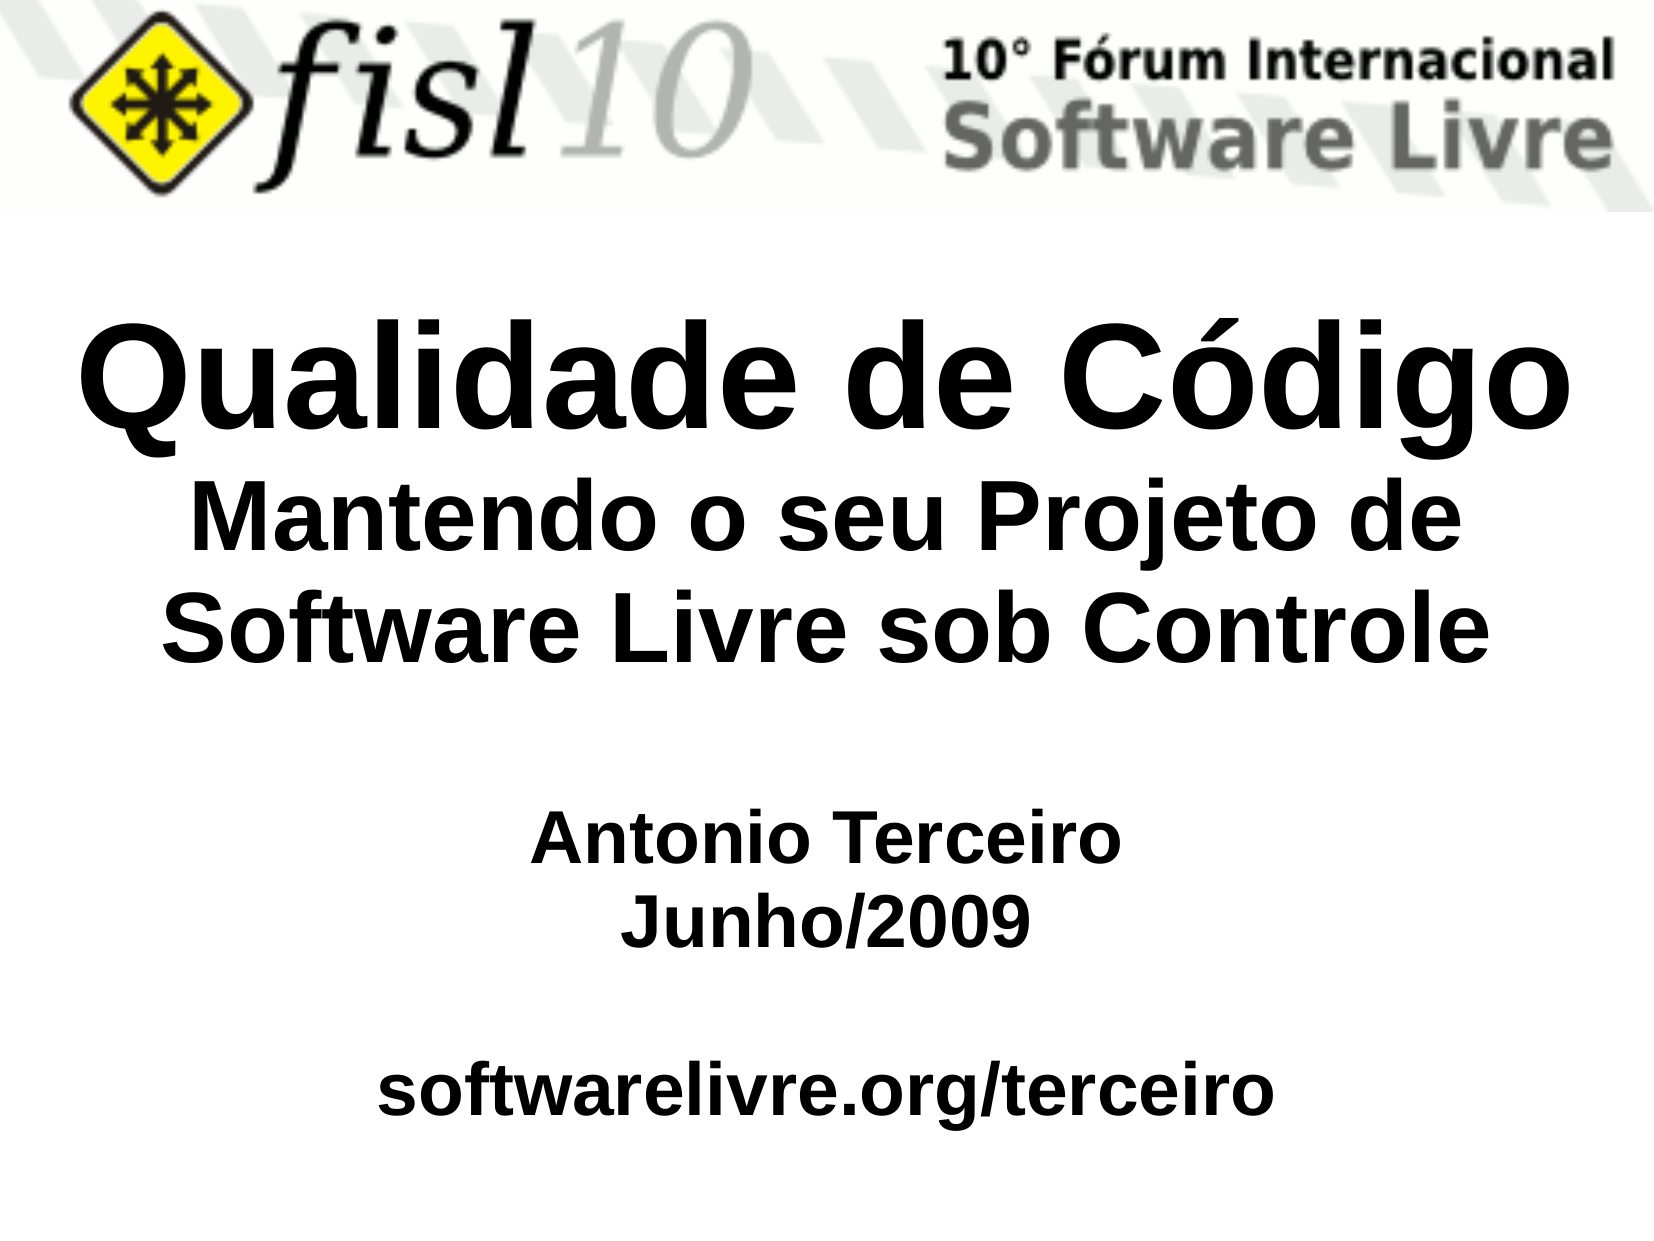

# Qualidade de Código Mantendo o seu Projeto de Software Livre sob Controle Antonio Terceiro Junho/2009 softwarelivre.org/terceiro